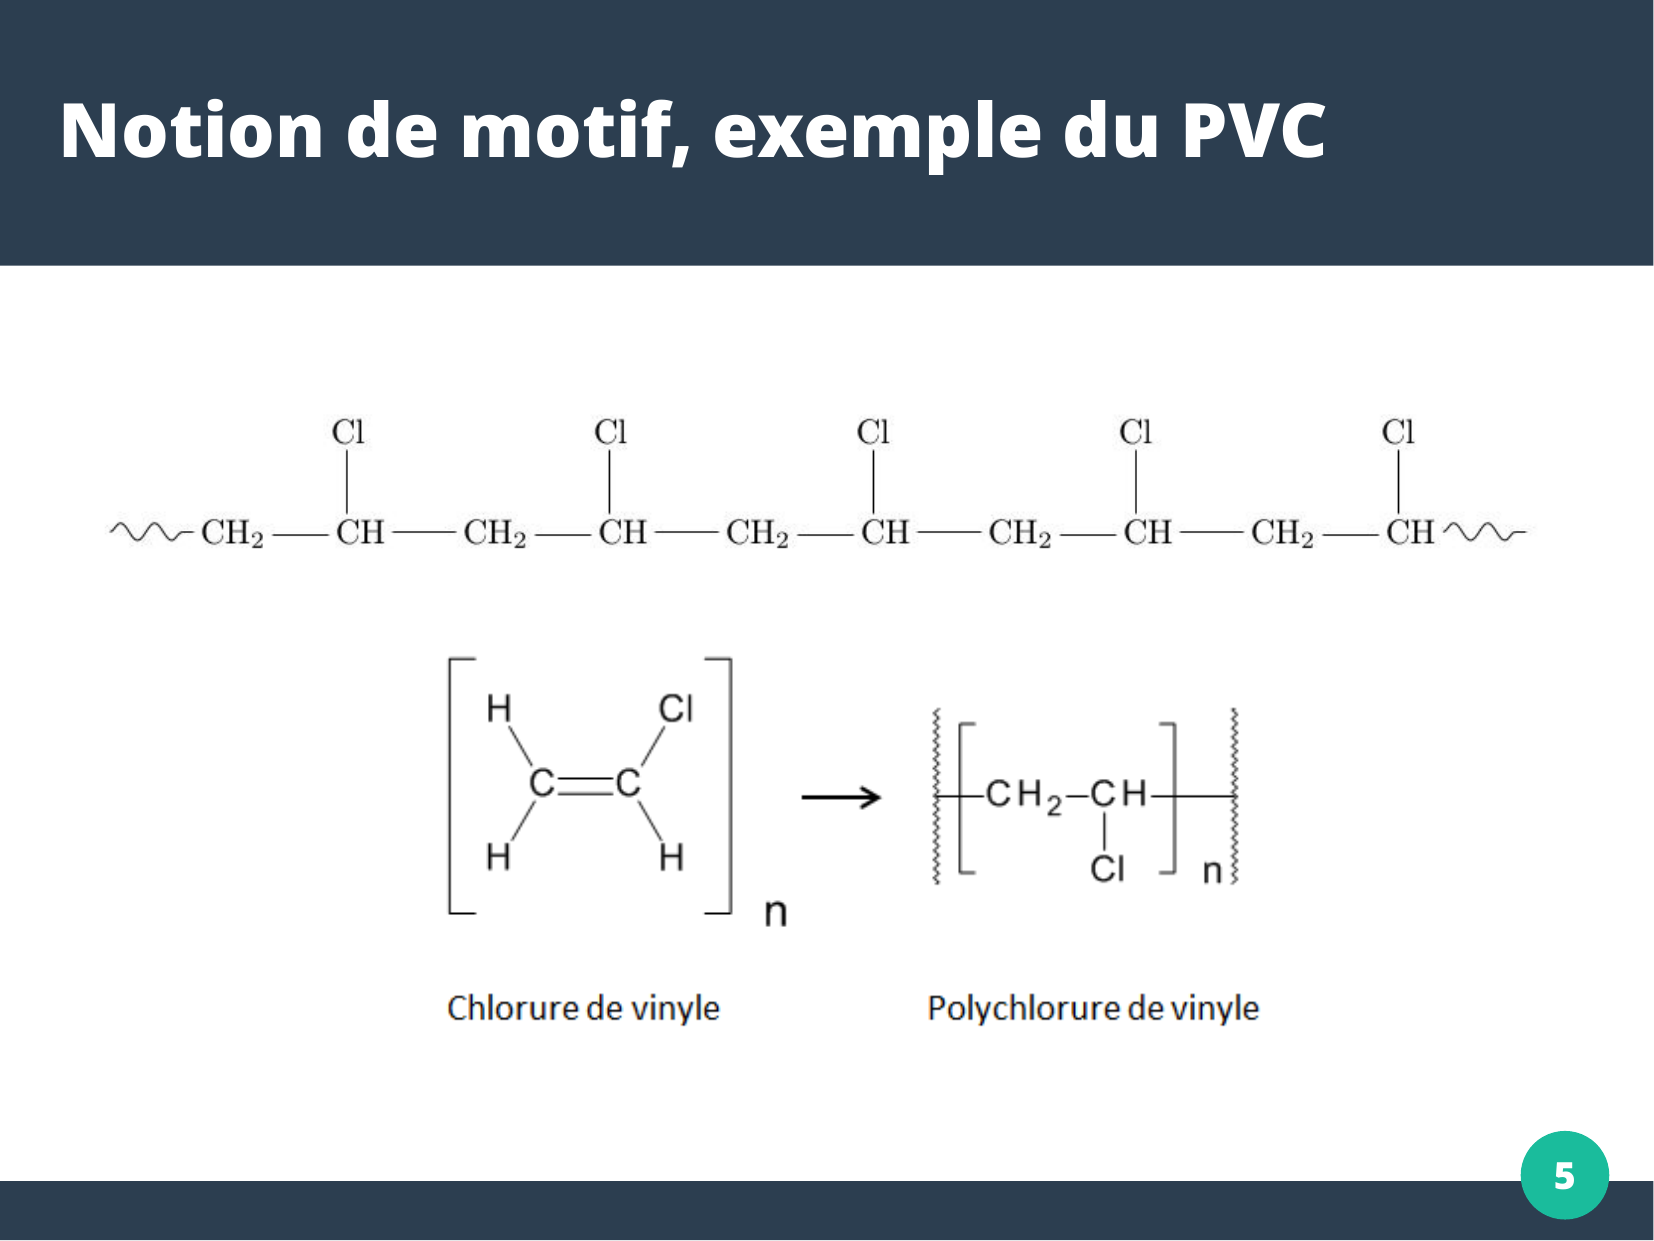

# Notion de motif, exemple du PVC
5